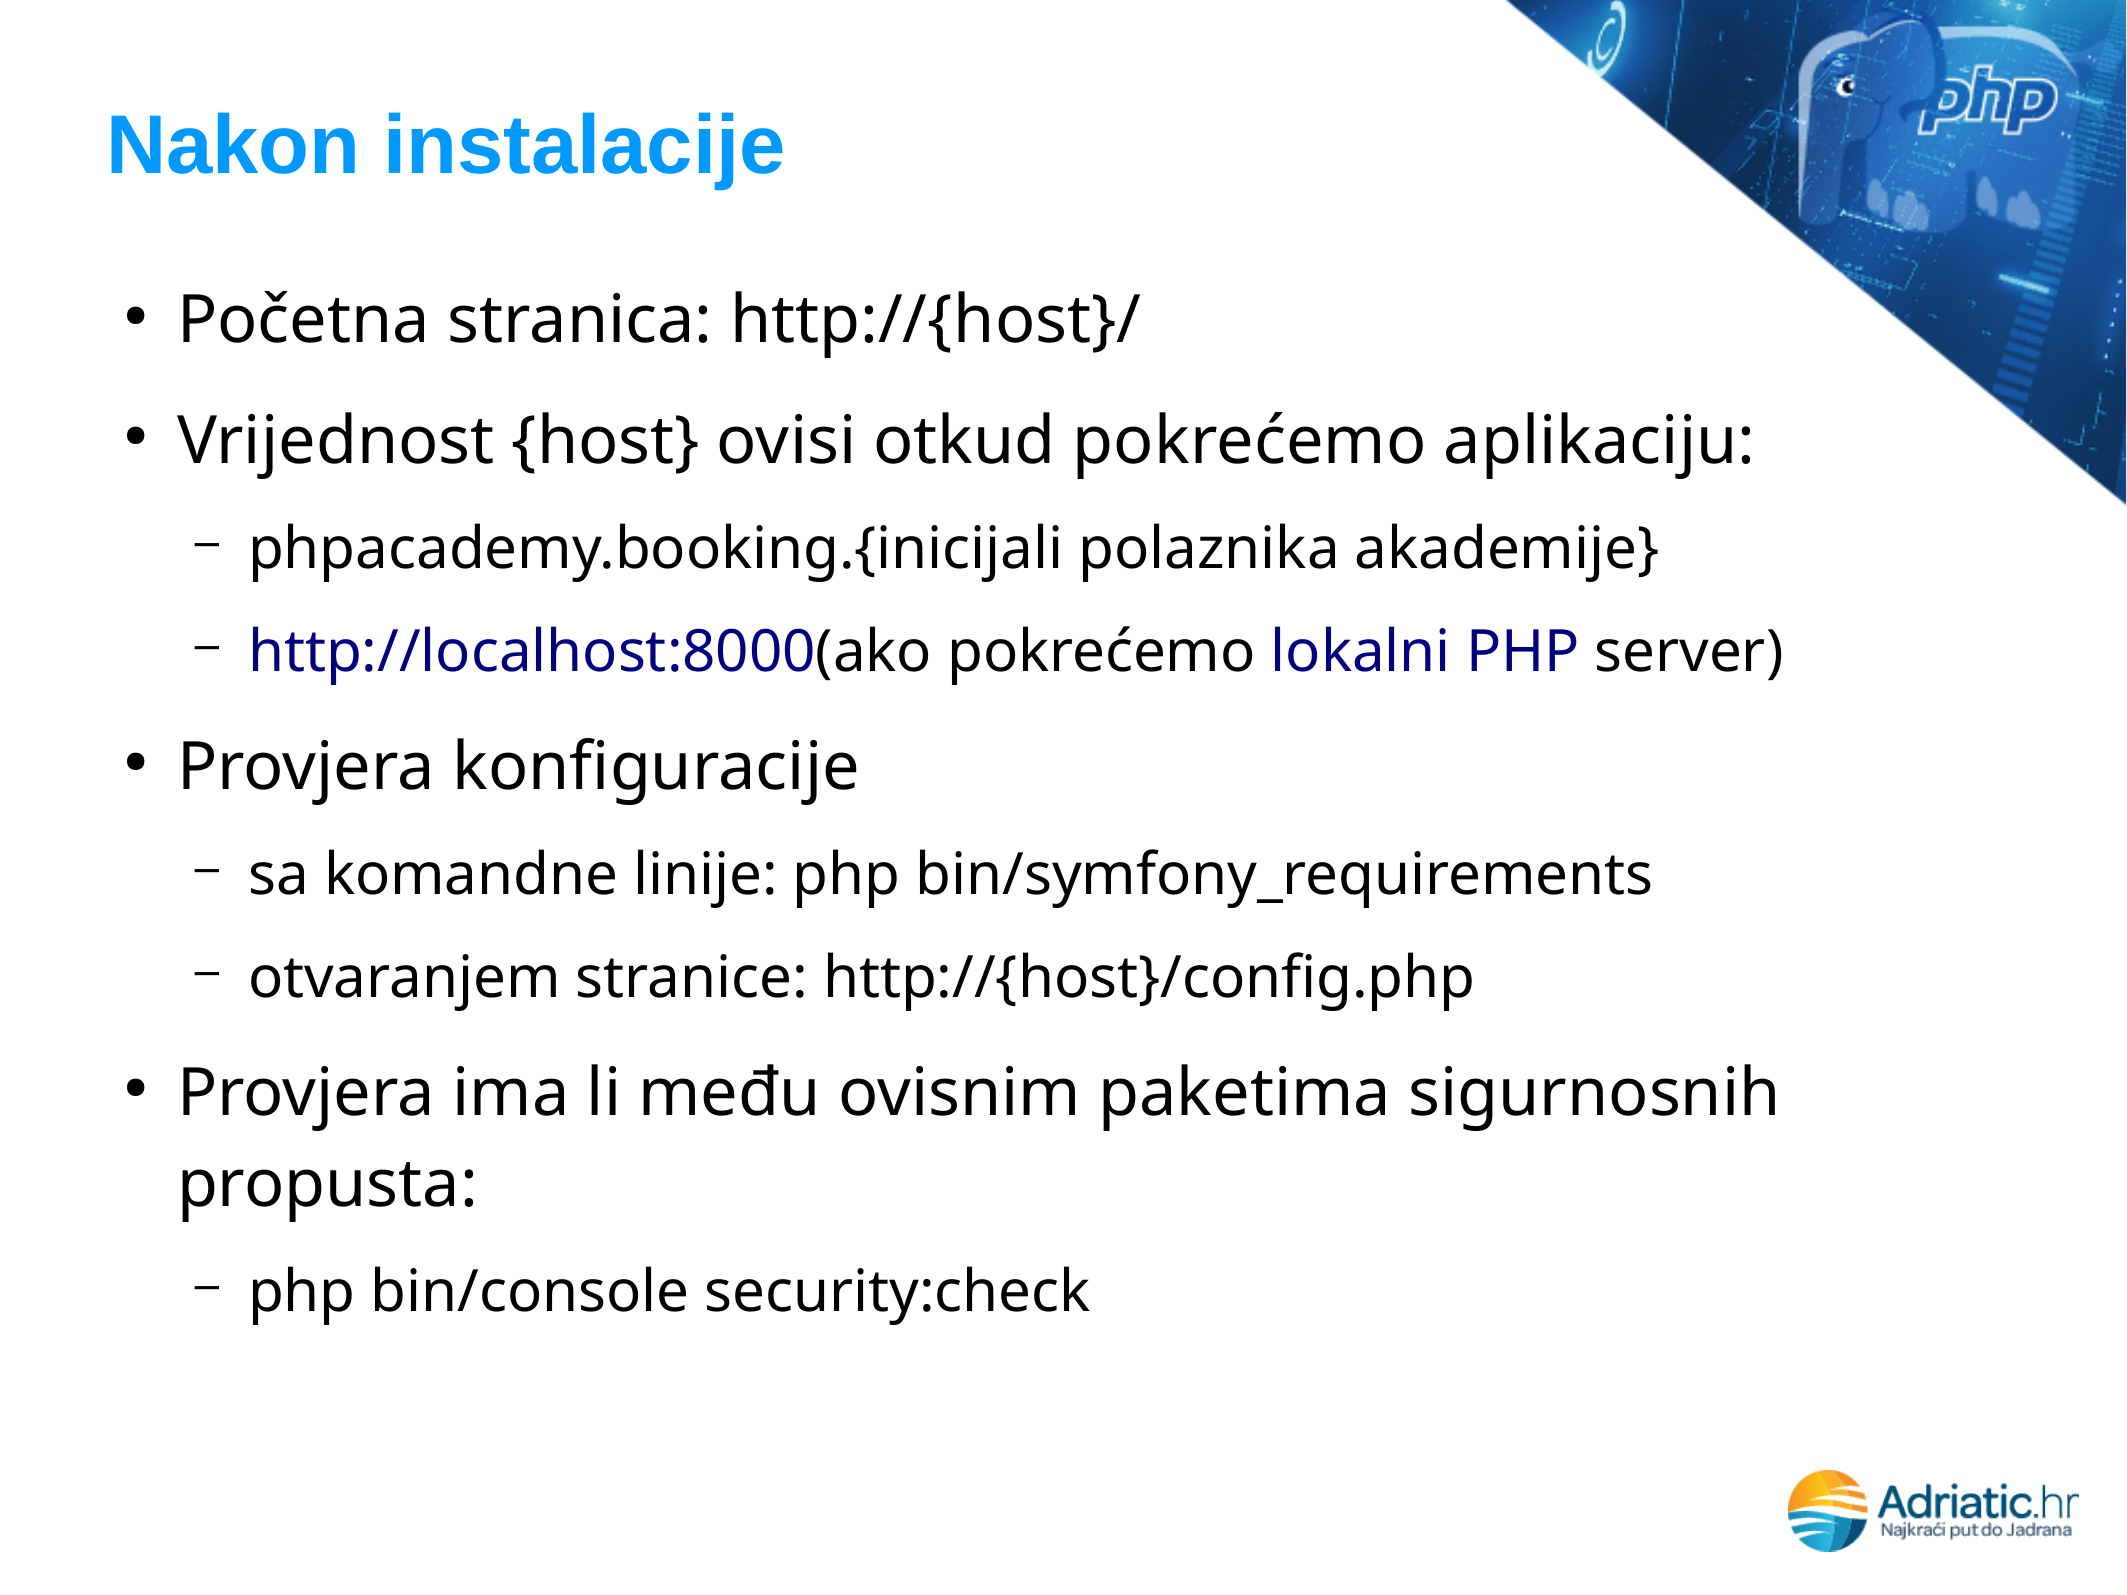

# Nakon instalacije
Početna stranica: http://{host}/
Vrijednost {host} ovisi otkud pokrećemo aplikaciju:
phpacademy.booking.{inicijali polaznika akademije}
http://localhost:8000(ako pokrećemo lokalni PHP server)
Provjera konfiguracije
sa komandne linije: php bin/symfony_requirements
otvaranjem stranice: http://{host}/config.php
Provjera ima li među ovisnim paketima sigurnosnih propusta:
php bin/console security:check